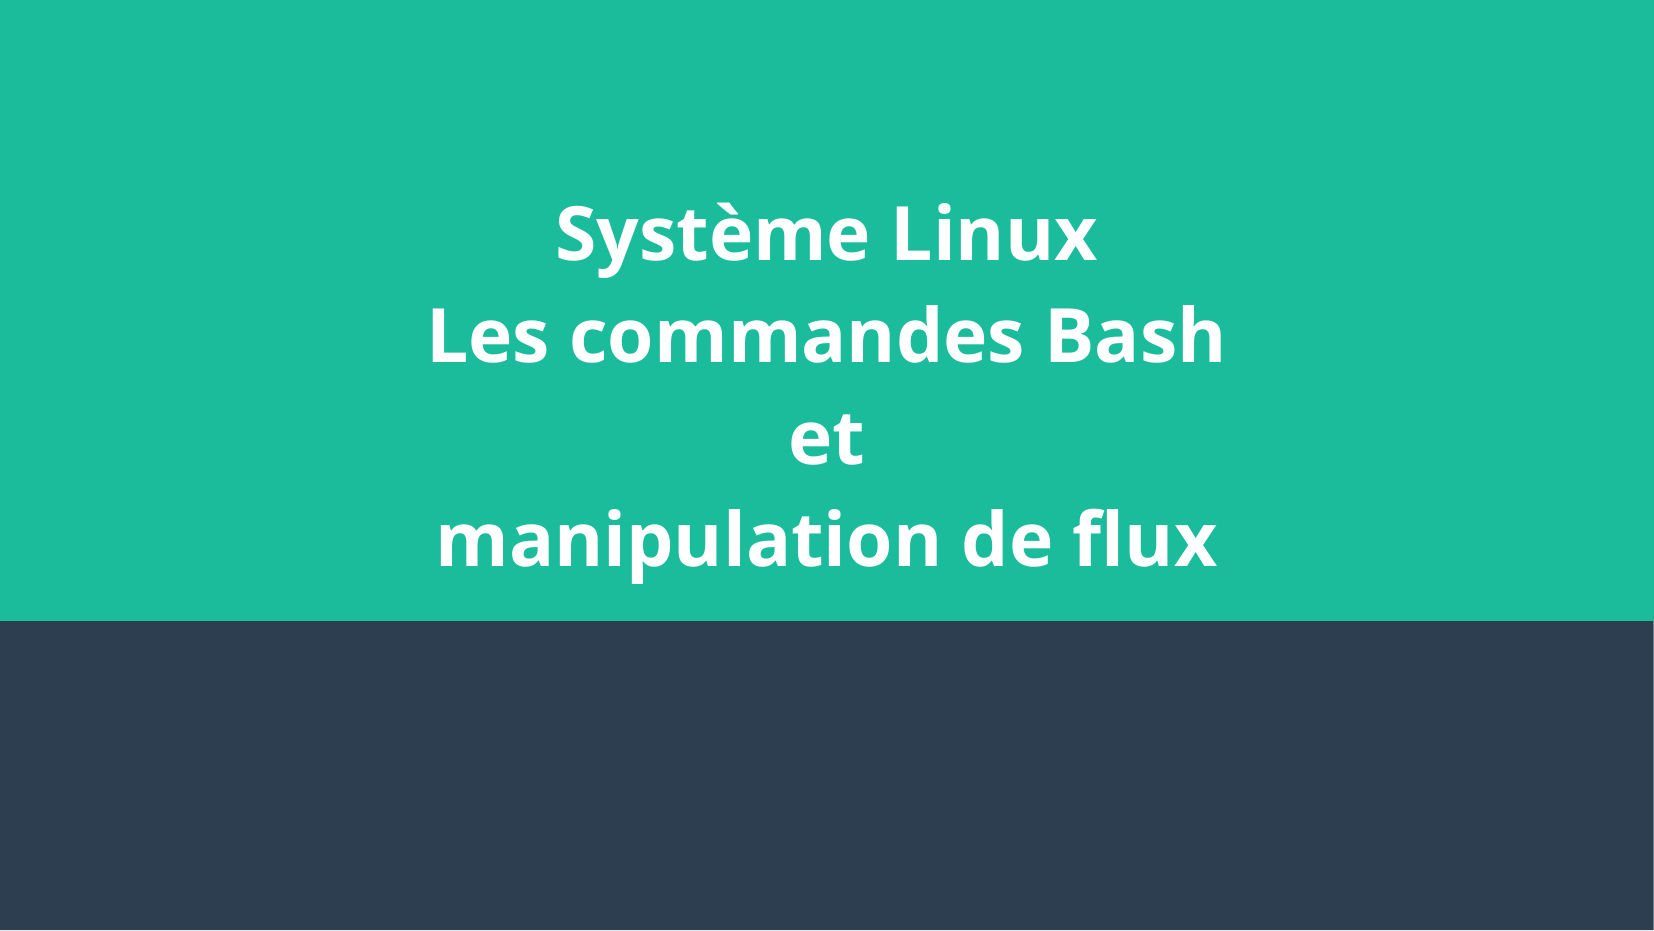

# Système Linux
Les commandes Bash
et
manipulation de flux